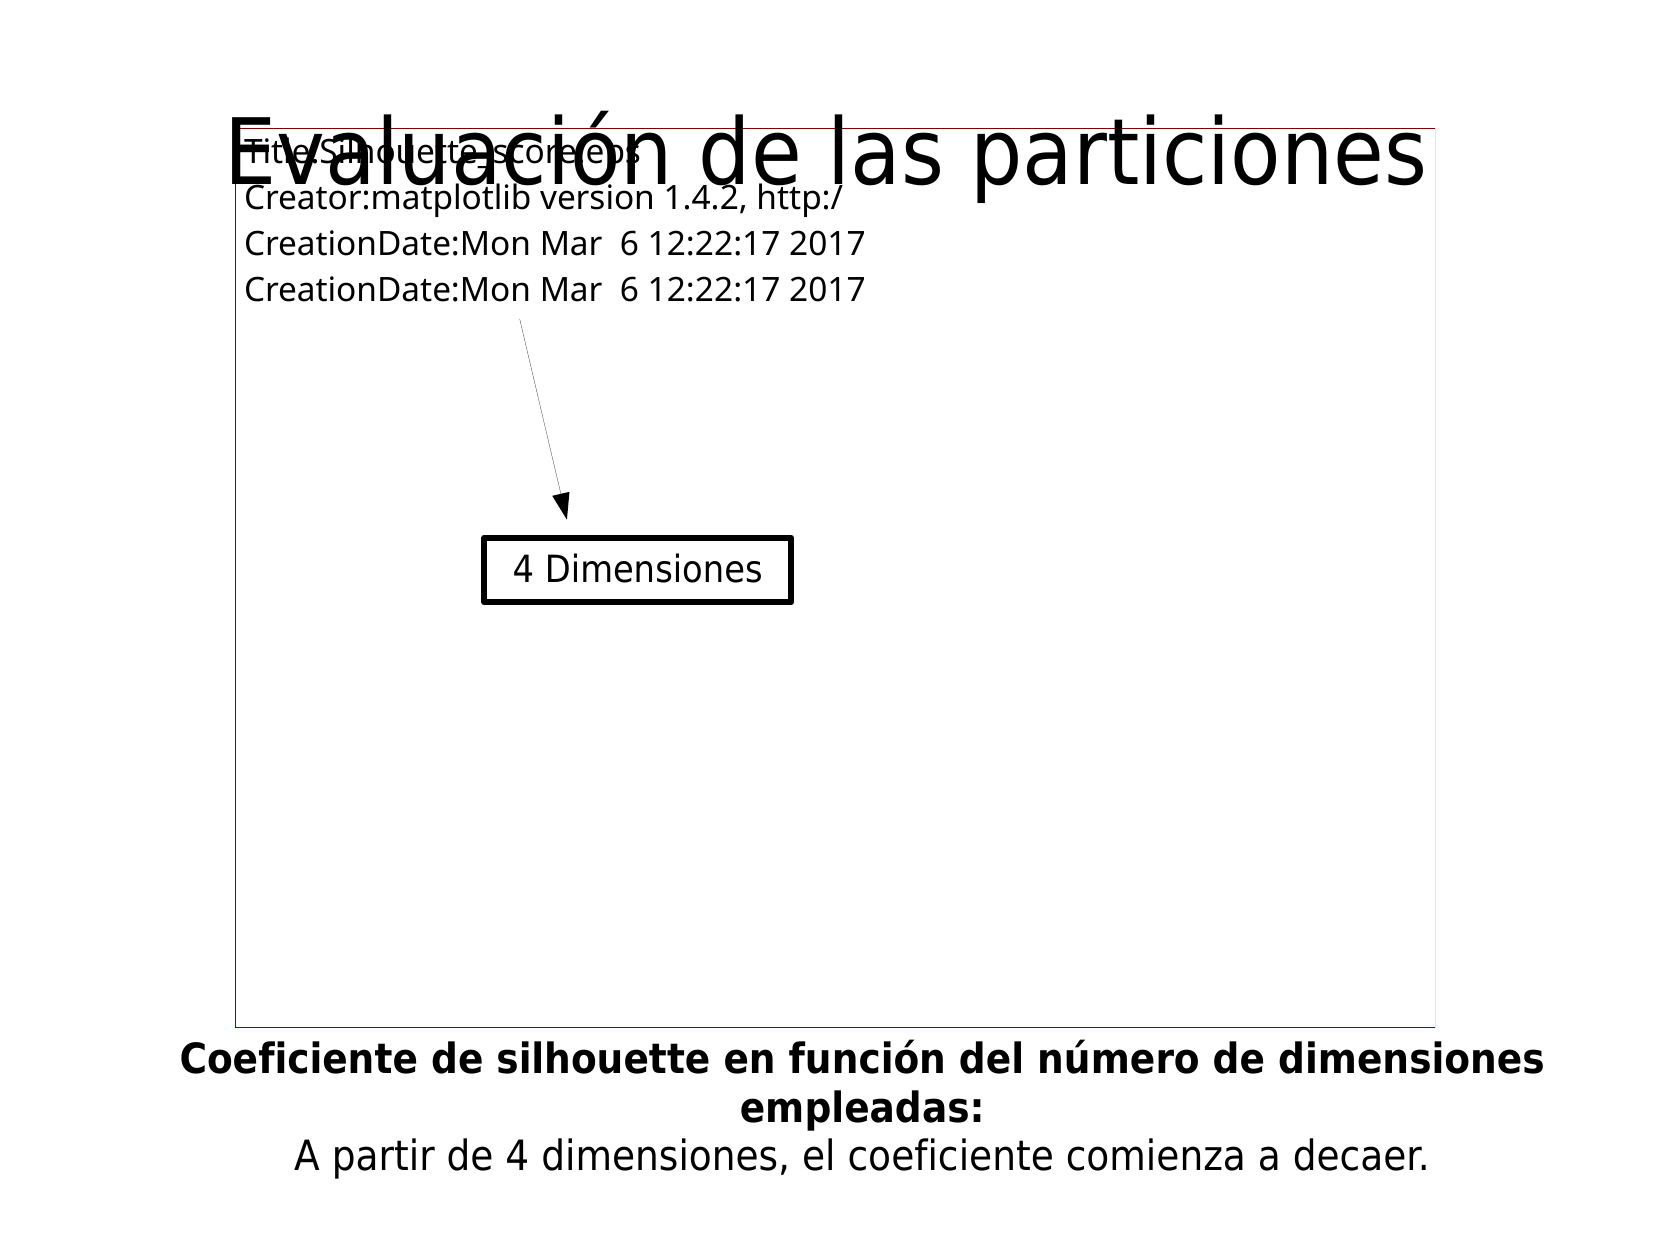

# Evaluación de las particiones
4 Dimensiones
Coeficiente de silhouette en función del número de dimensiones empleadas:
A partir de 4 dimensiones, el coeficiente comienza a decaer.